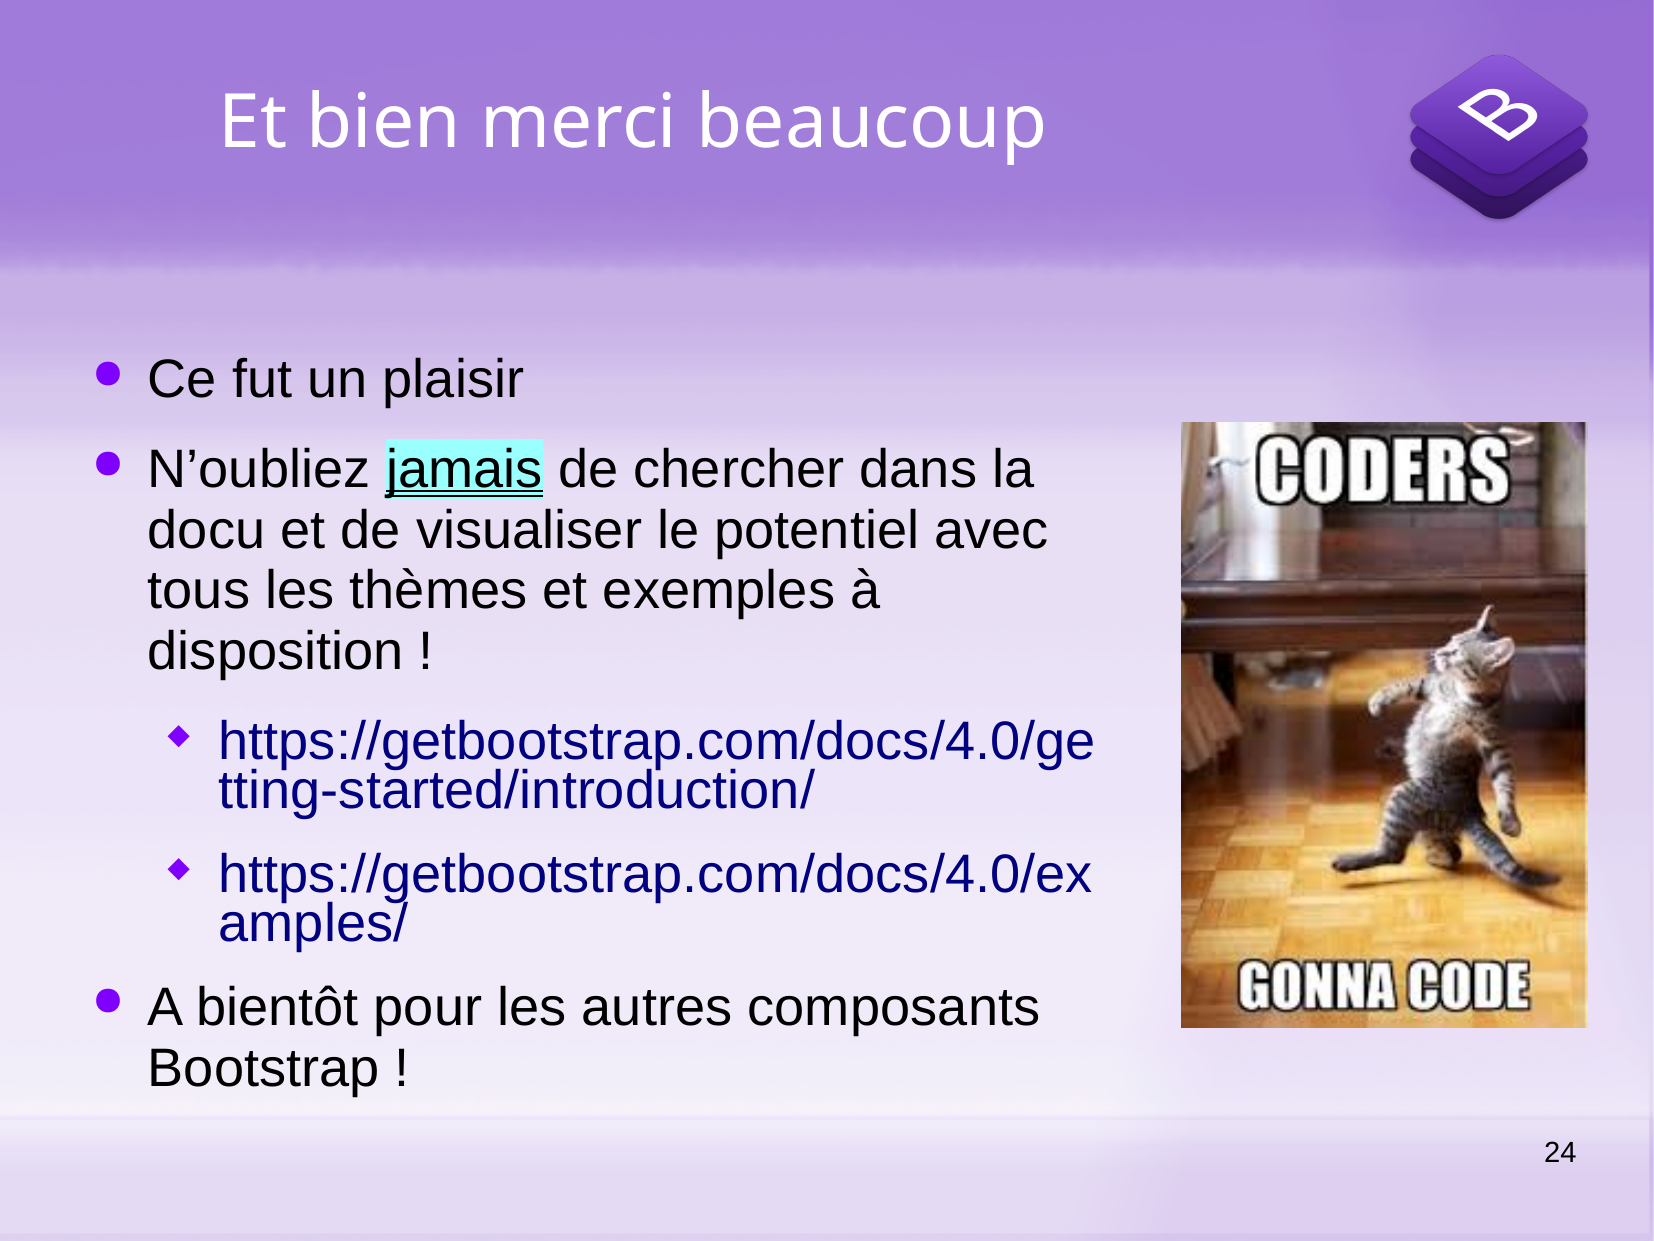

# Et bien merci beaucoup
Ce fut un plaisir
N’oubliez jamais de chercher dans la docu et de visualiser le potentiel avec tous les thèmes et exemples à disposition !
https://getbootstrap.com/docs/4.0/getting-started/introduction/
https://getbootstrap.com/docs/4.0/examples/
A bientôt pour les autres composants Bootstrap !
24